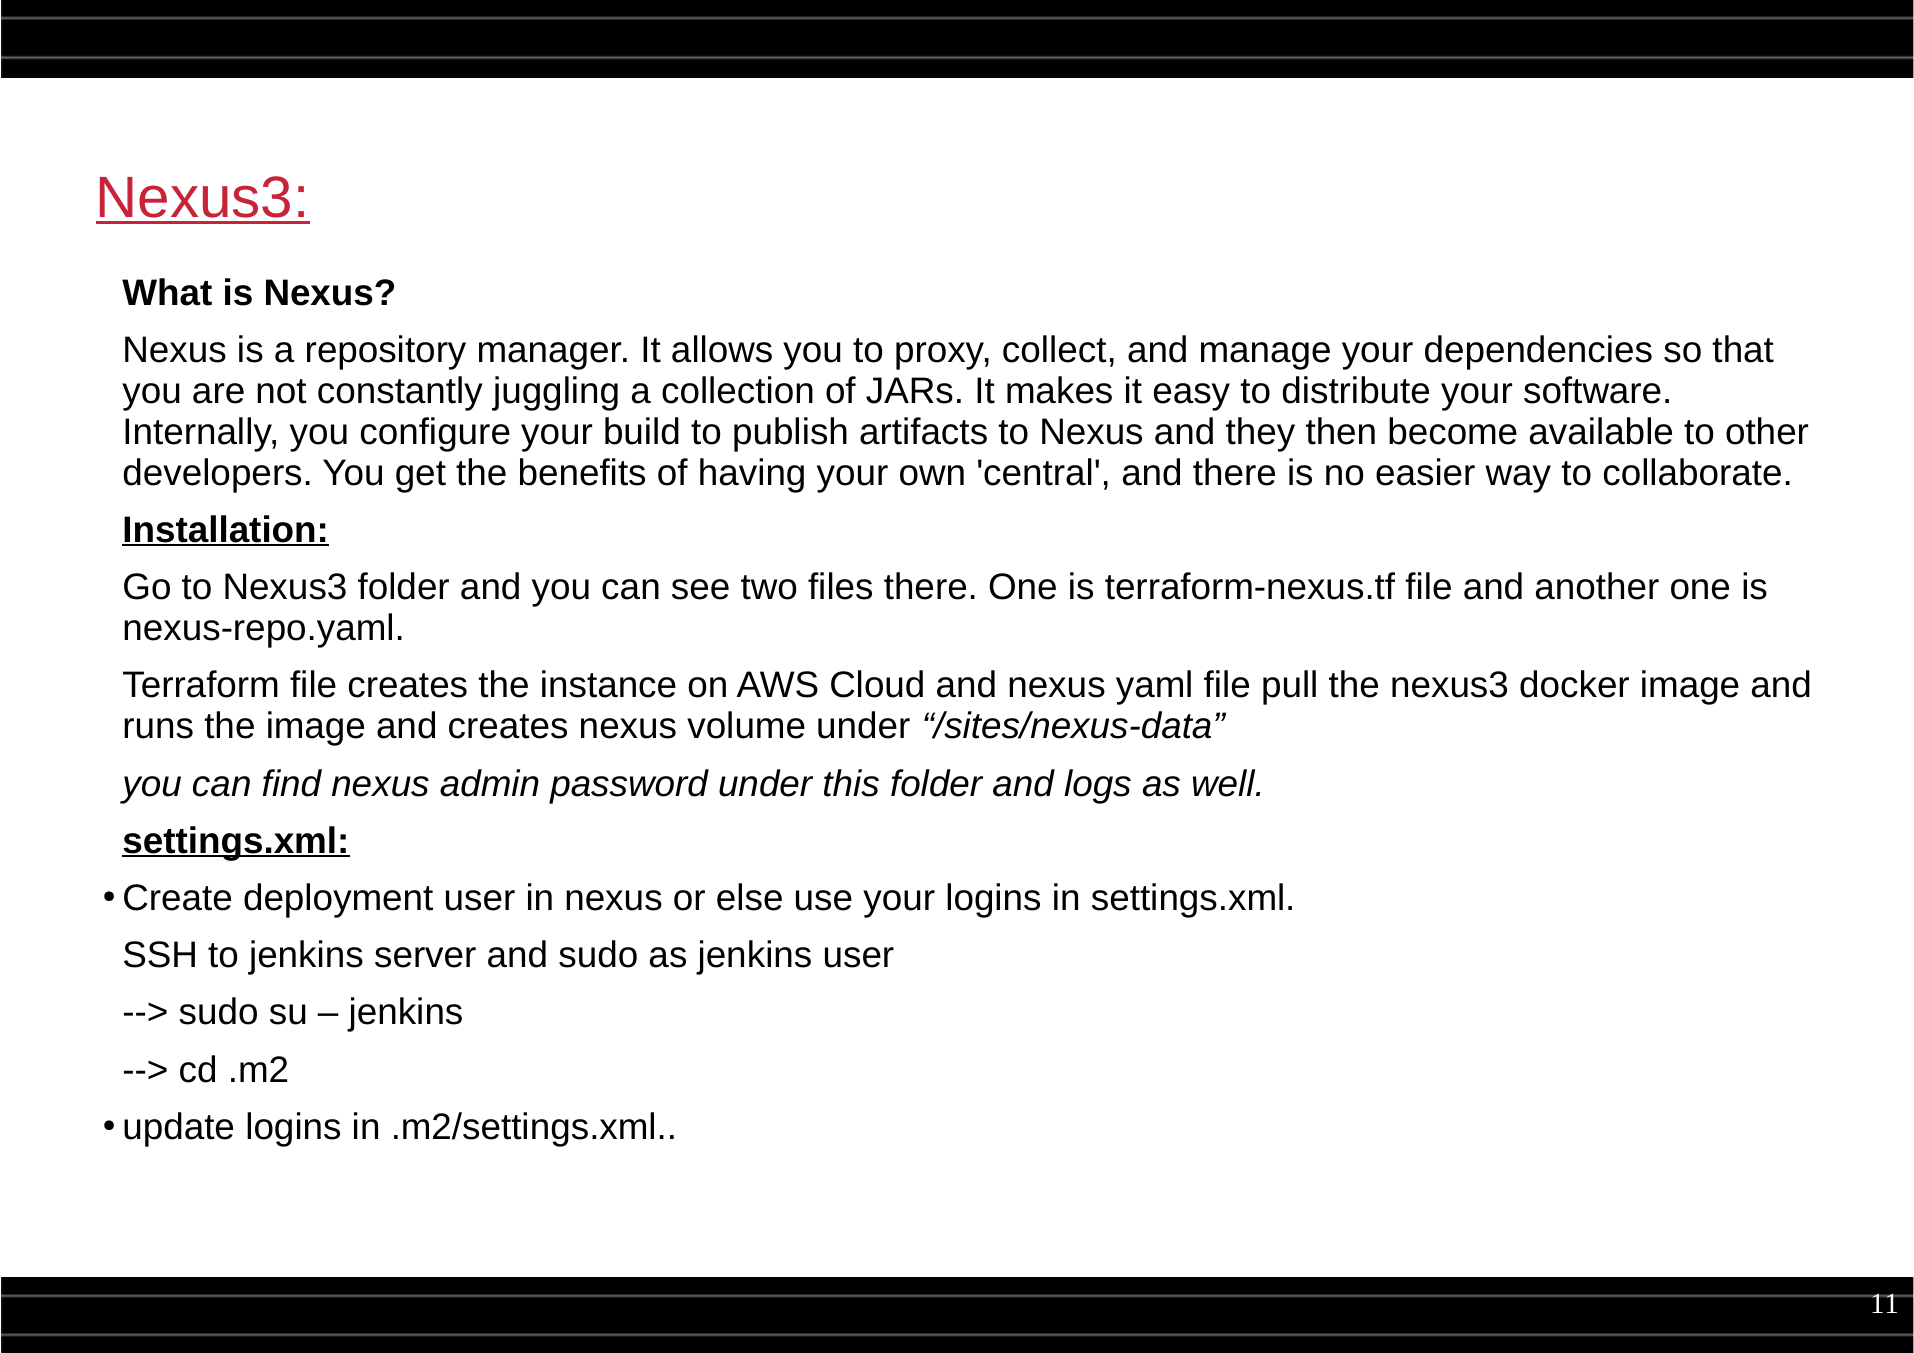

# Nexus3:
What is Nexus?
Nexus is a repository manager. It allows you to proxy, collect, and manage your dependencies so that you are not constantly juggling a collection of JARs. It makes it easy to distribute your software. Internally, you configure your build to publish artifacts to Nexus and they then become available to other developers. You get the benefits of having your own 'central', and there is no easier way to collaborate.
Installation:
Go to Nexus3 folder and you can see two files there. One is terraform-nexus.tf file and another one is nexus-repo.yaml.
Terraform file creates the instance on AWS Cloud and nexus yaml file pull the nexus3 docker image and runs the image and creates nexus volume under “/sites/nexus-data”
you can find nexus admin password under this folder and logs as well.
settings.xml:
Create deployment user in nexus or else use your logins in settings.xml.
SSH to jenkins server and sudo as jenkins user
--> sudo su – jenkins
--> cd .m2
update logins in .m2/settings.xml..